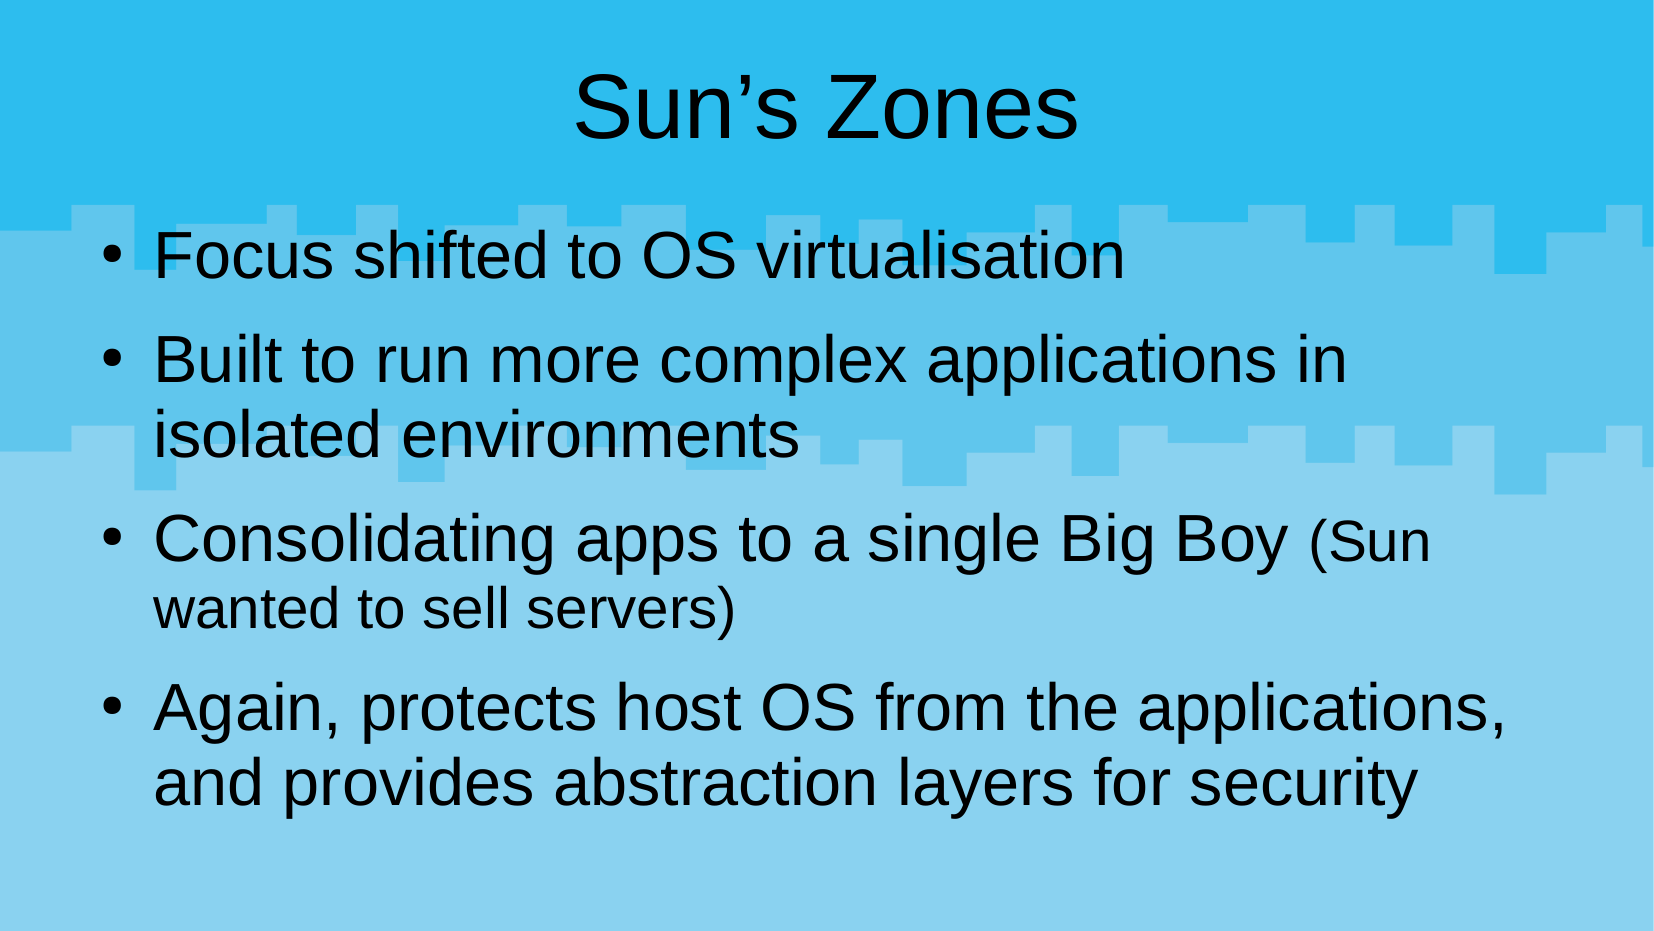

# Sun’s Zones
Focus shifted to OS virtualisation
Built to run more complex applications in isolated environments
Consolidating apps to a single Big Boy (Sun wanted to sell servers)
Again, protects host OS from the applications, and provides abstraction layers for security